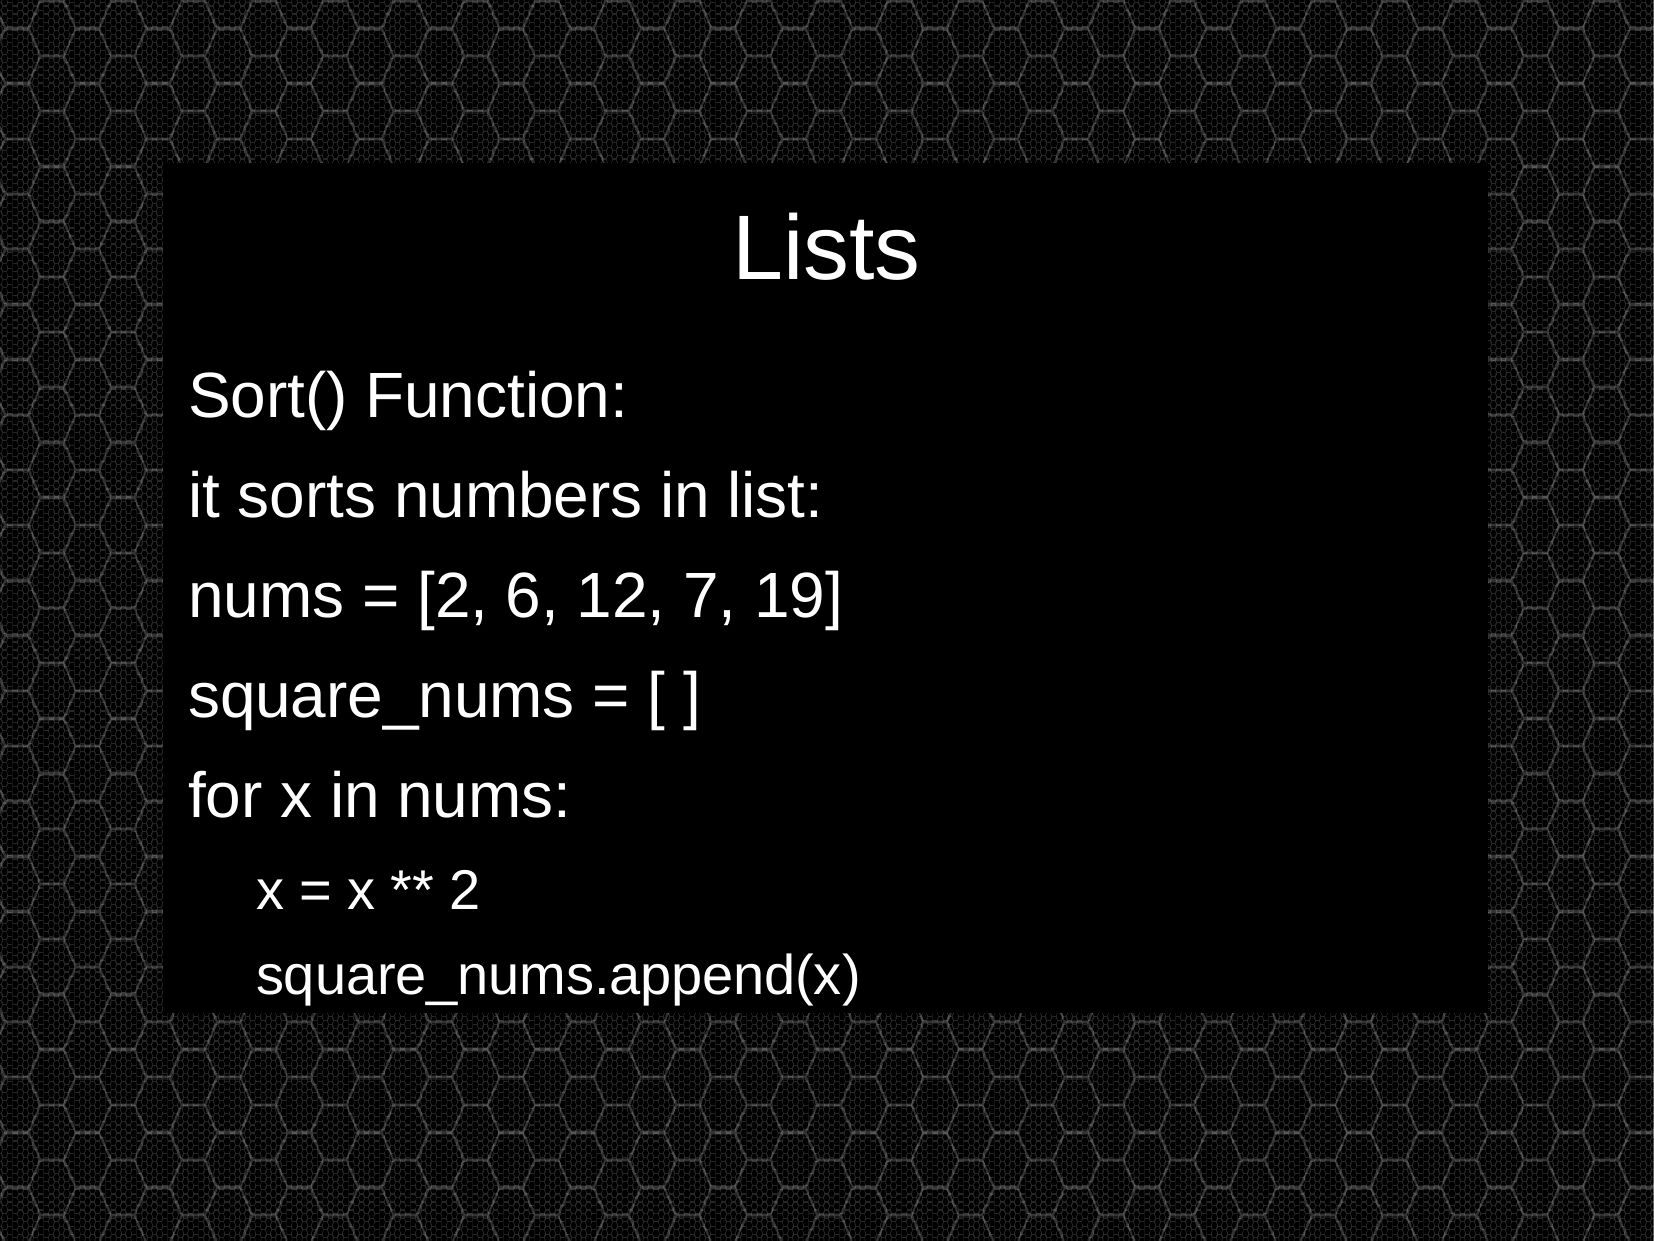

# Lists
Sort() Function:
it sorts numbers in list:
nums = [2, 6, 12, 7, 19]
square_nums = [ ]
for x in nums:
x = x ** 2
square_nums.append(x)